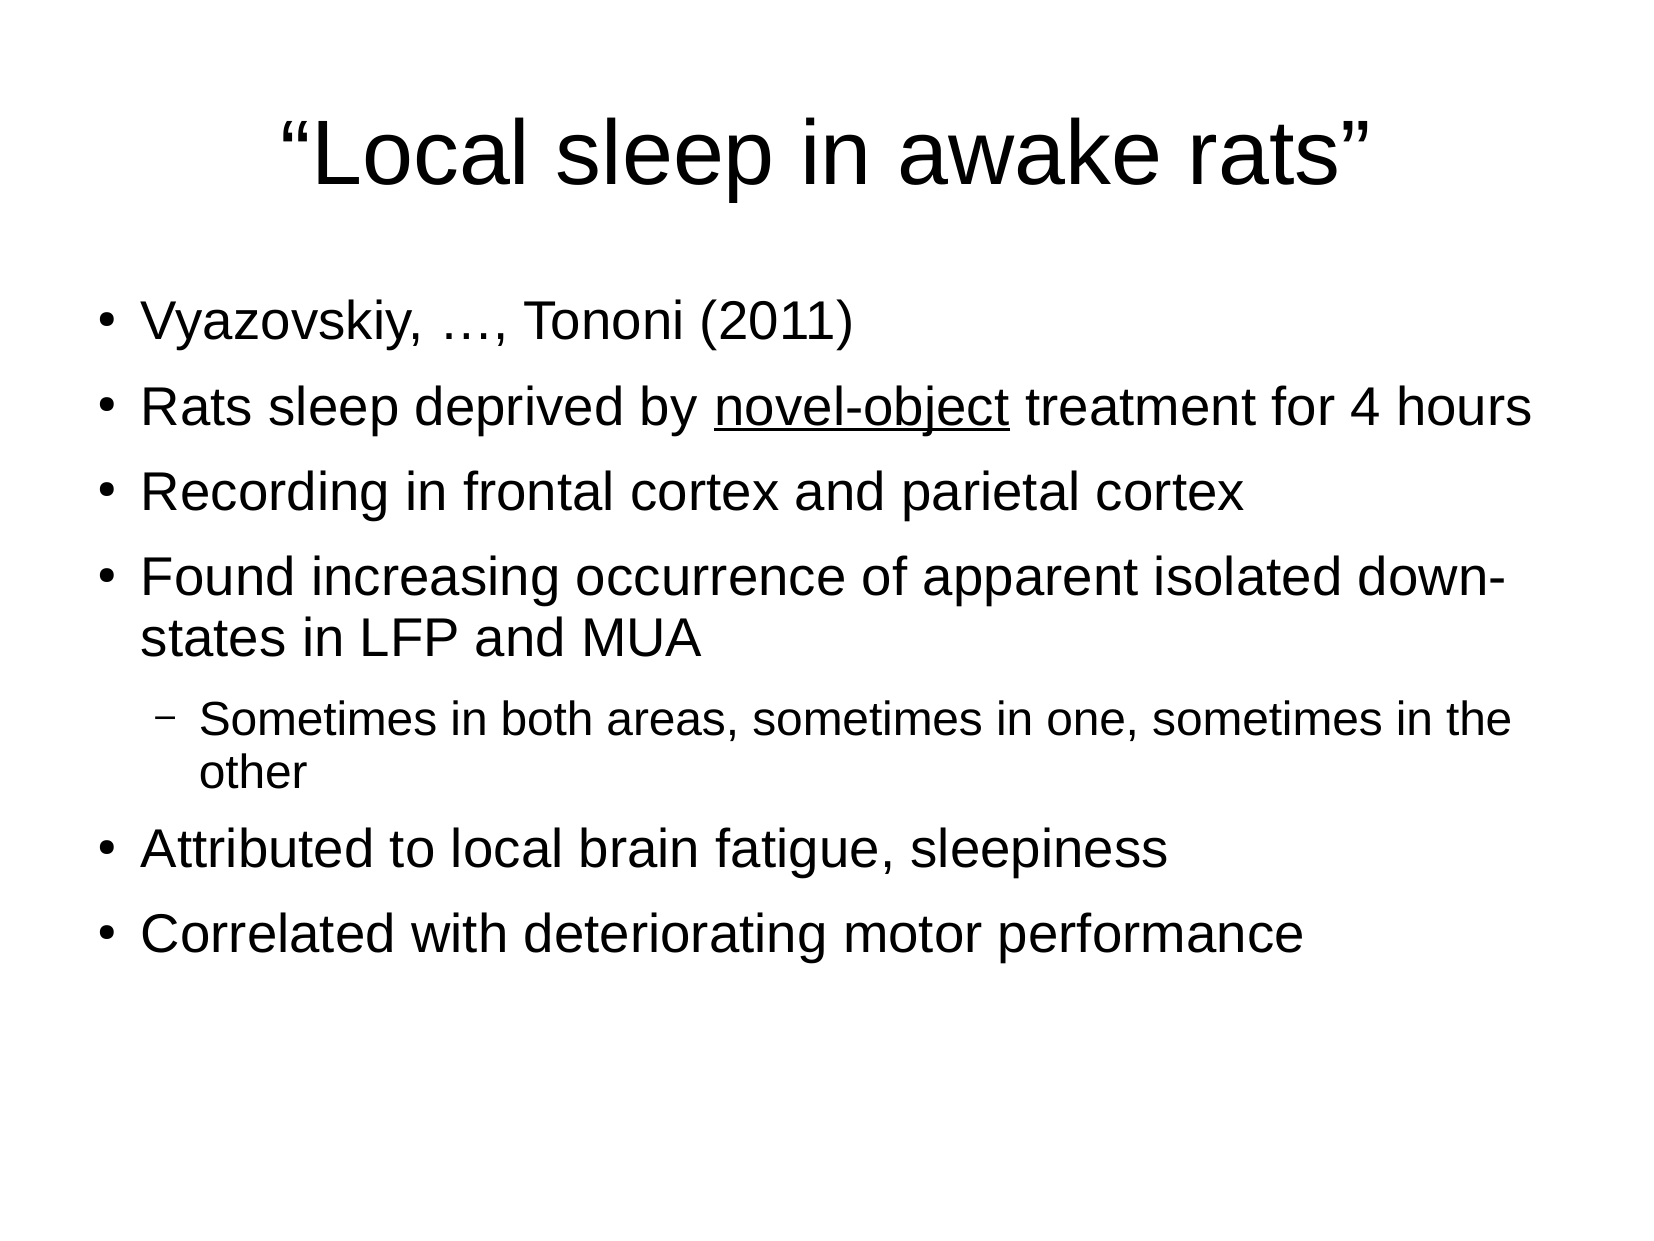

# “Local sleep in awake rats”
Vyazovskiy, …, Tononi (2011)
Rats sleep deprived by novel-object treatment for 4 hours
Recording in frontal cortex and parietal cortex
Found increasing occurrence of apparent isolated down-states in LFP and MUA
Sometimes in both areas, sometimes in one, sometimes in the other
Attributed to local brain fatigue, sleepiness
Correlated with deteriorating motor performance